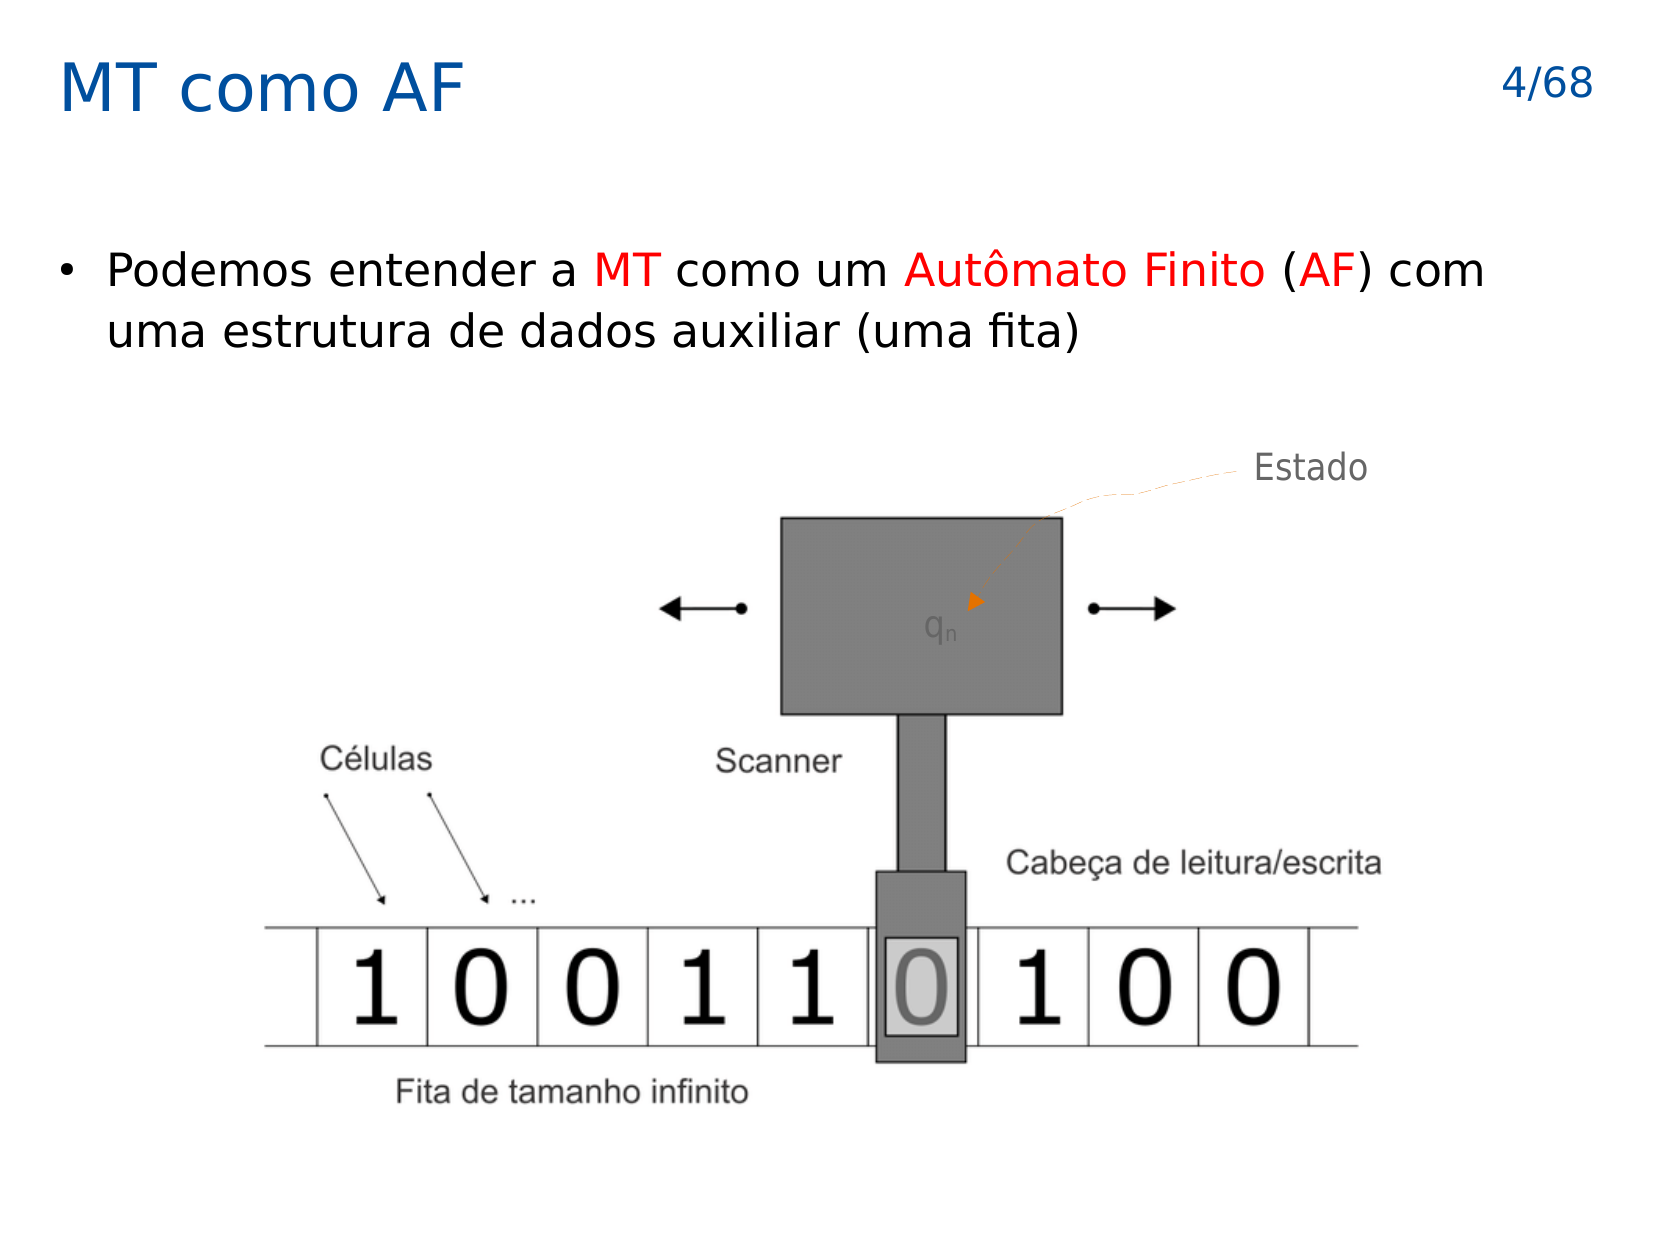

# MT como AF
4
Podemos entender a MT como um Autômato Finito (AF) com uma estrutura de dados auxiliar (uma fita)
Estado
qn